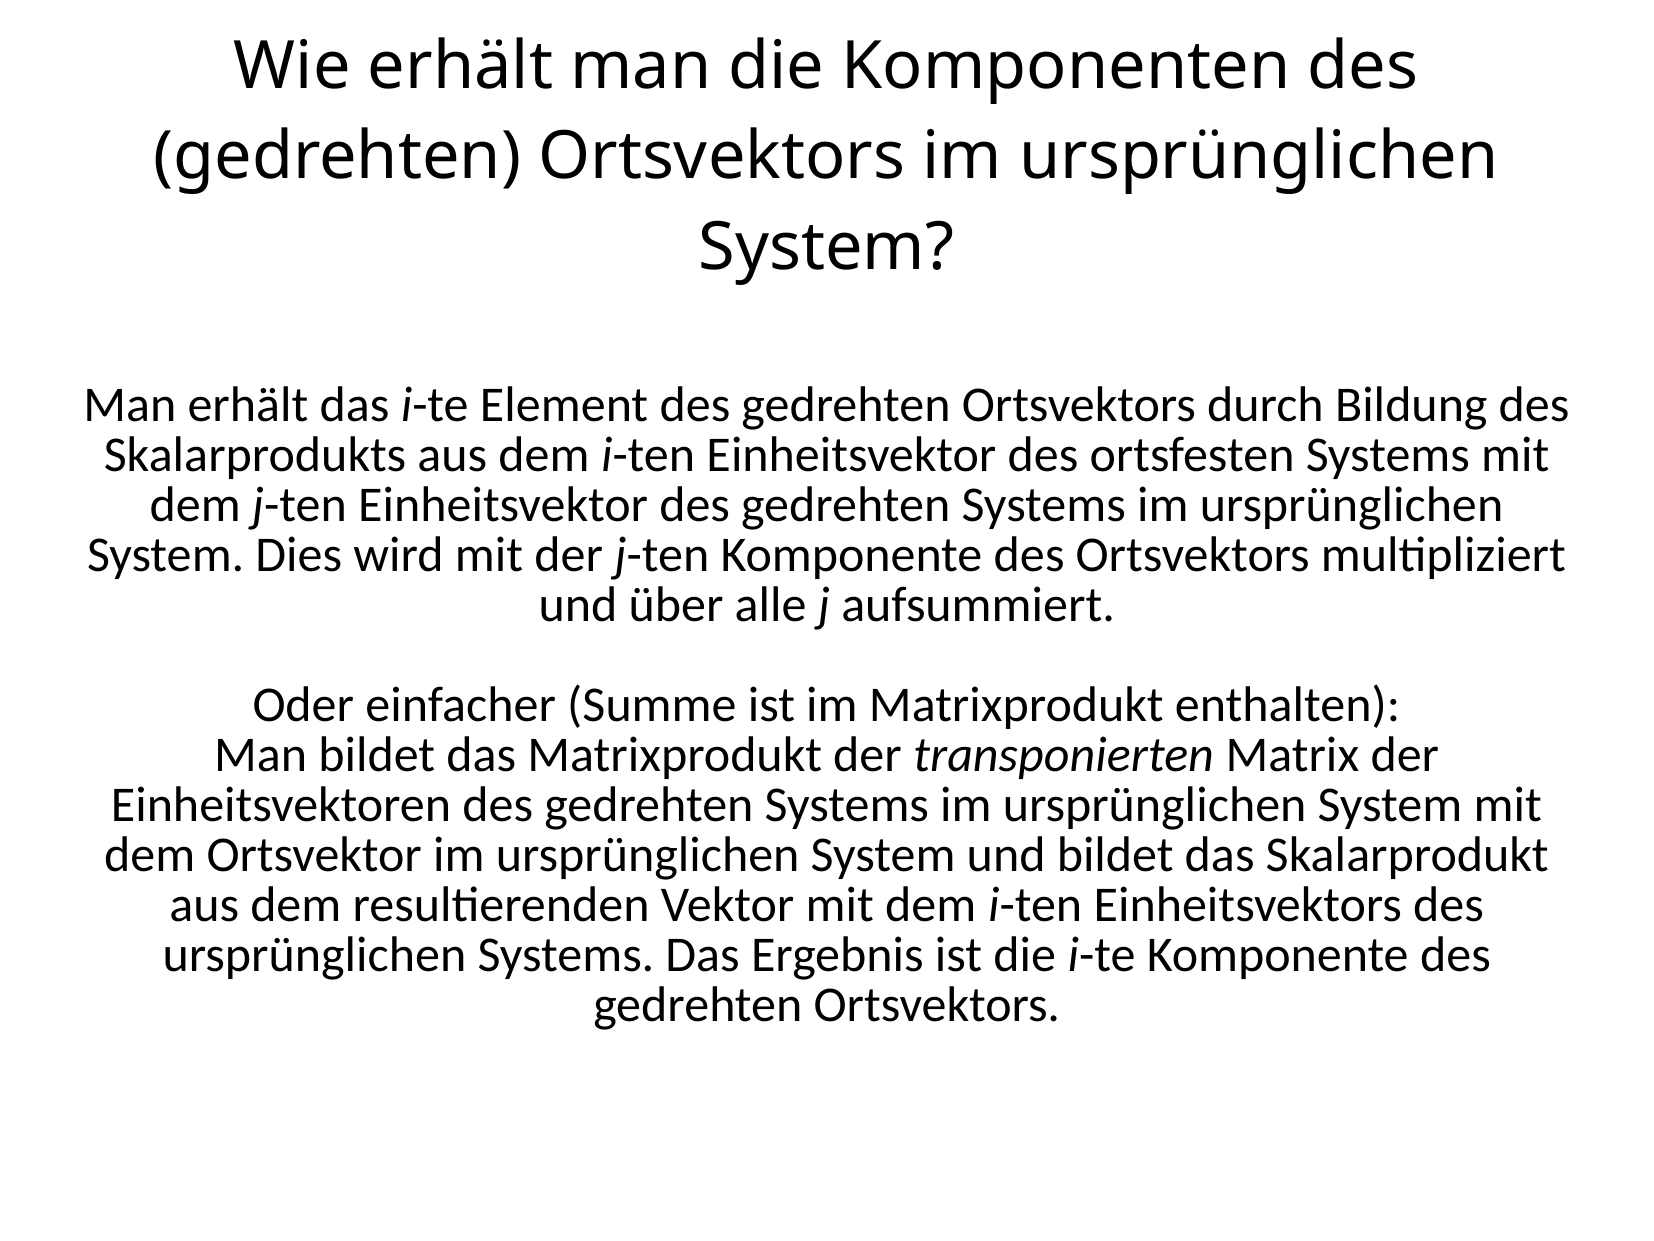

# Wie erhält man die Komponenten des (gedrehten) Ortsvektors im ursprünglichen System?
Man erhält das i-te Element des gedrehten Ortsvektors durch Bildung des Skalarprodukts aus dem i-ten Einheitsvektor des ortsfesten Systems mit dem j-ten Einheitsvektor des gedrehten Systems im ursprünglichen System. Dies wird mit der j-ten Komponente des Ortsvektors multipliziert und über alle j aufsummiert.
Oder einfacher (Summe ist im Matrixprodukt enthalten):
Man bildet das Matrixprodukt der transponierten Matrix der Einheitsvektoren des gedrehten Systems im ursprünglichen System mit dem Ortsvektor im ursprünglichen System und bildet das Skalarprodukt aus dem resultierenden Vektor mit dem i-ten Einheitsvektors des ursprünglichen Systems. Das Ergebnis ist die i-te Komponente des gedrehten Ortsvektors.